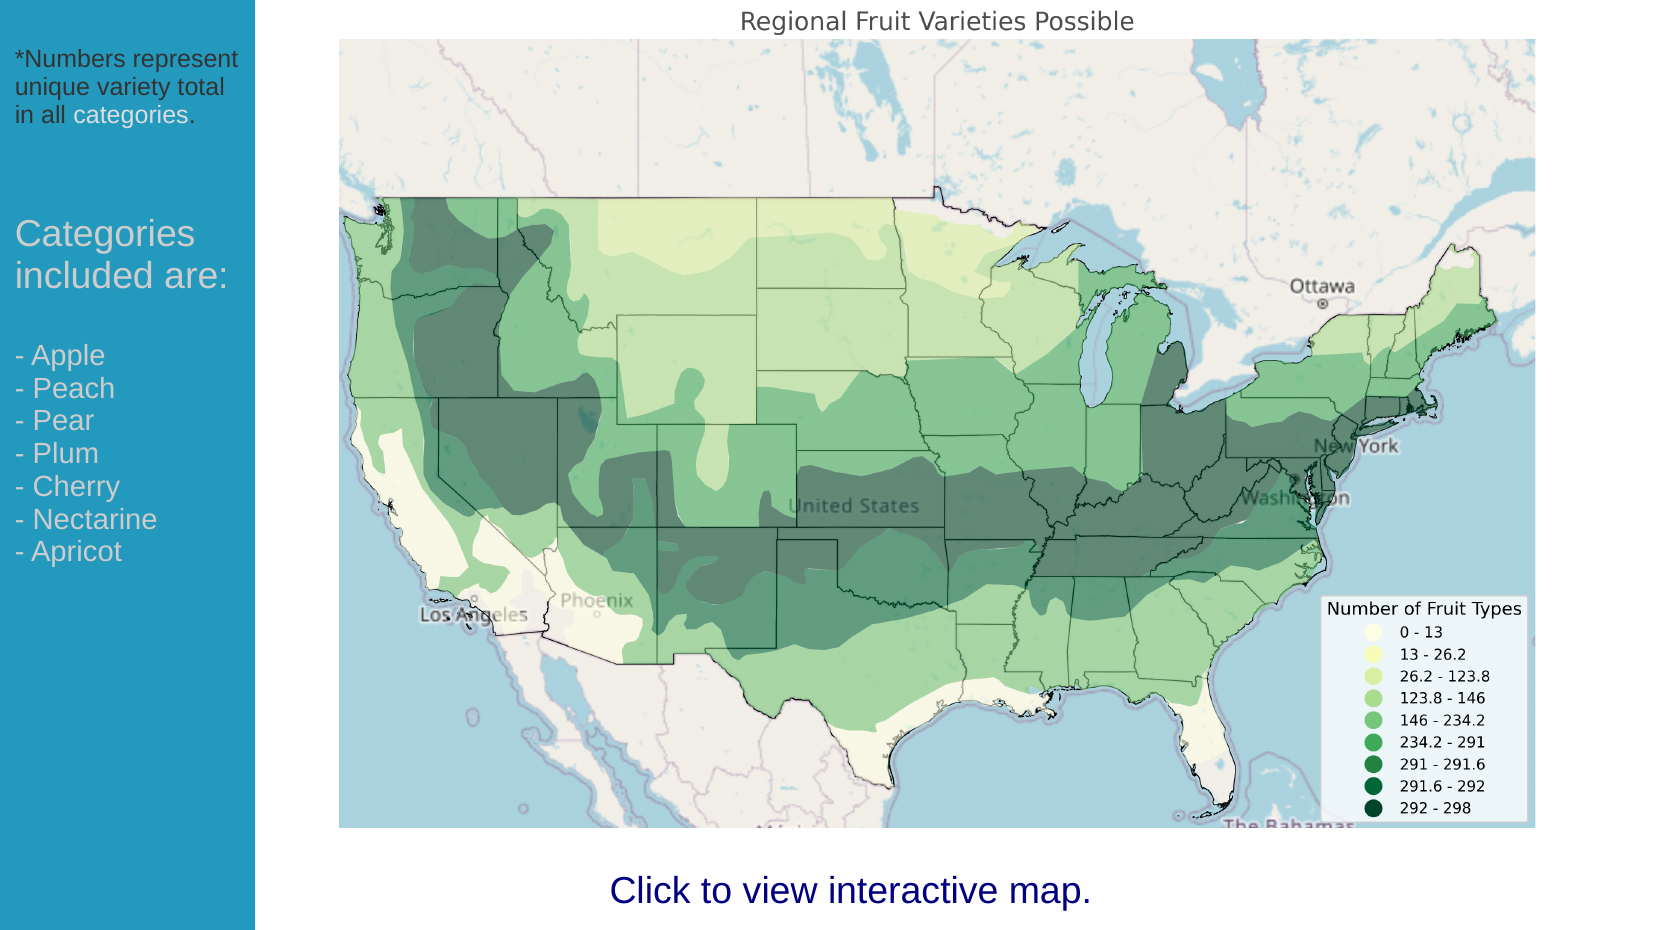

*Numbers represent unique variety total in all categories.
Categories included are:
- Apple
- Peach
- Pear
- Plum
- Cherry
- Nectarine
- Apricot
Click to view interactive map.